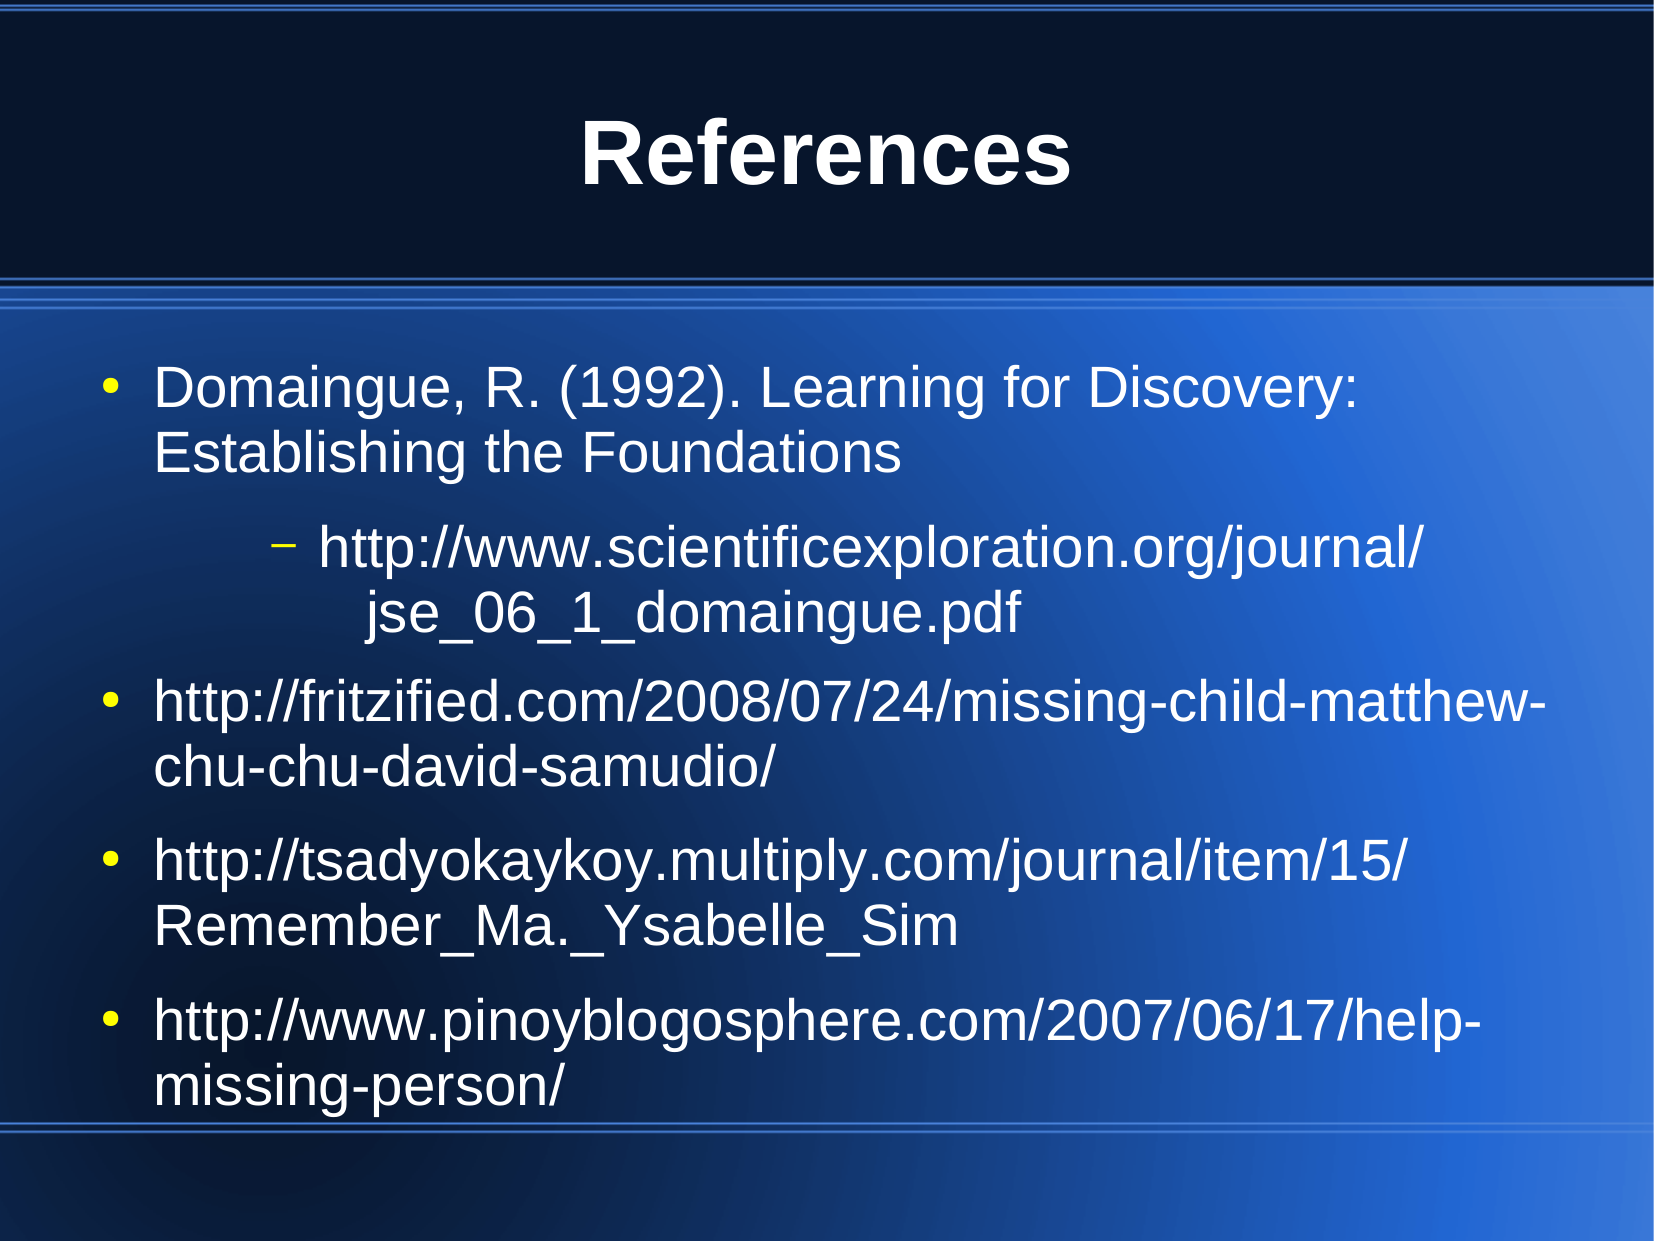

# References
Domaingue, R. (1992). Learning for Discovery: Establishing the Foundations
http://www.scientificexploration.org/journal/jse_06_1_domaingue.pdf
http://fritzified.com/2008/07/24/missing-child-matthew-chu-chu-david-samudio/
http://tsadyokaykoy.multiply.com/journal/item/15/Remember_Ma._Ysabelle_Sim
http://www.pinoyblogosphere.com/2007/06/17/help-missing-person/